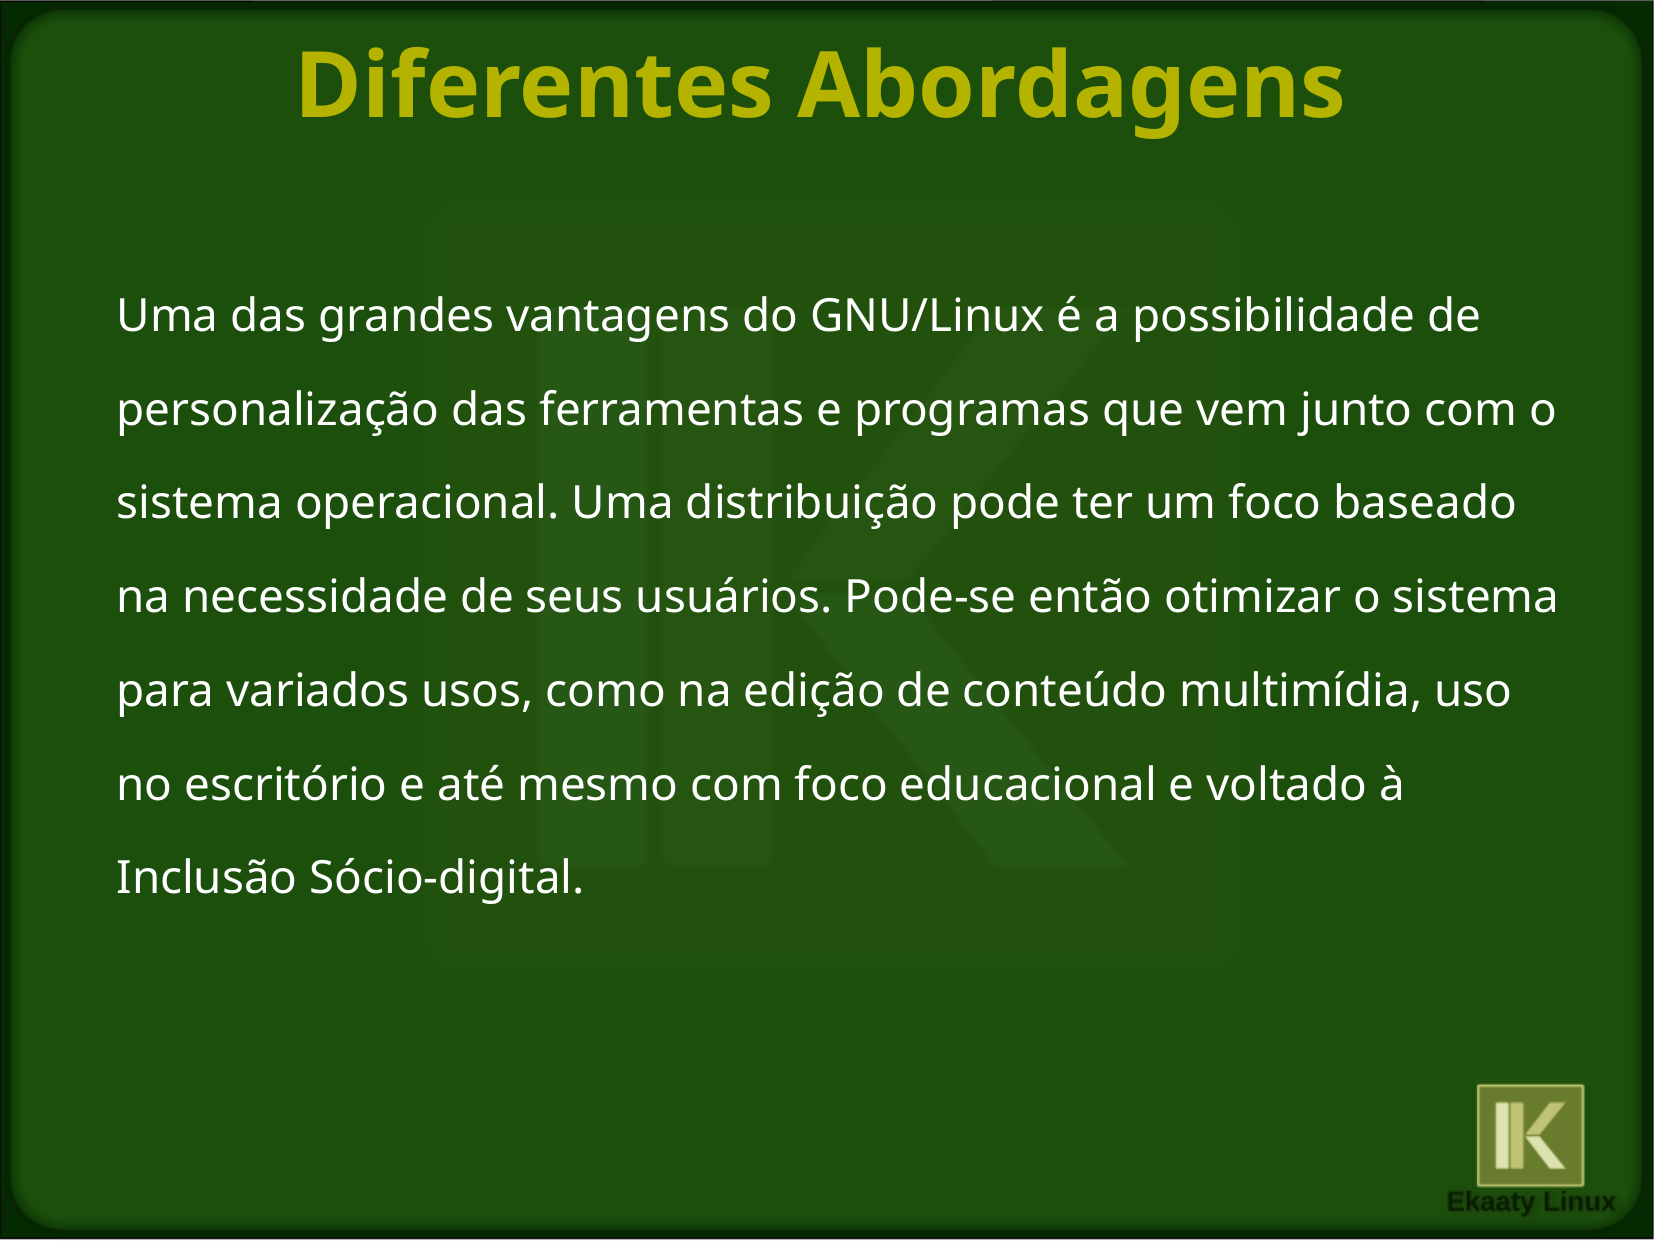

# Diferentes Abordagens
Uma das grandes vantagens do GNU/Linux é a possibilidade de personalização das ferramentas e programas que vem junto com o sistema operacional. Uma distribuição pode ter um foco baseado na necessidade de seus usuários. Pode-se então otimizar o sistema para variados usos, como na edição de conteúdo multimídia, uso no escritório e até mesmo com foco educacional e voltado à Inclusão Sócio-digital.